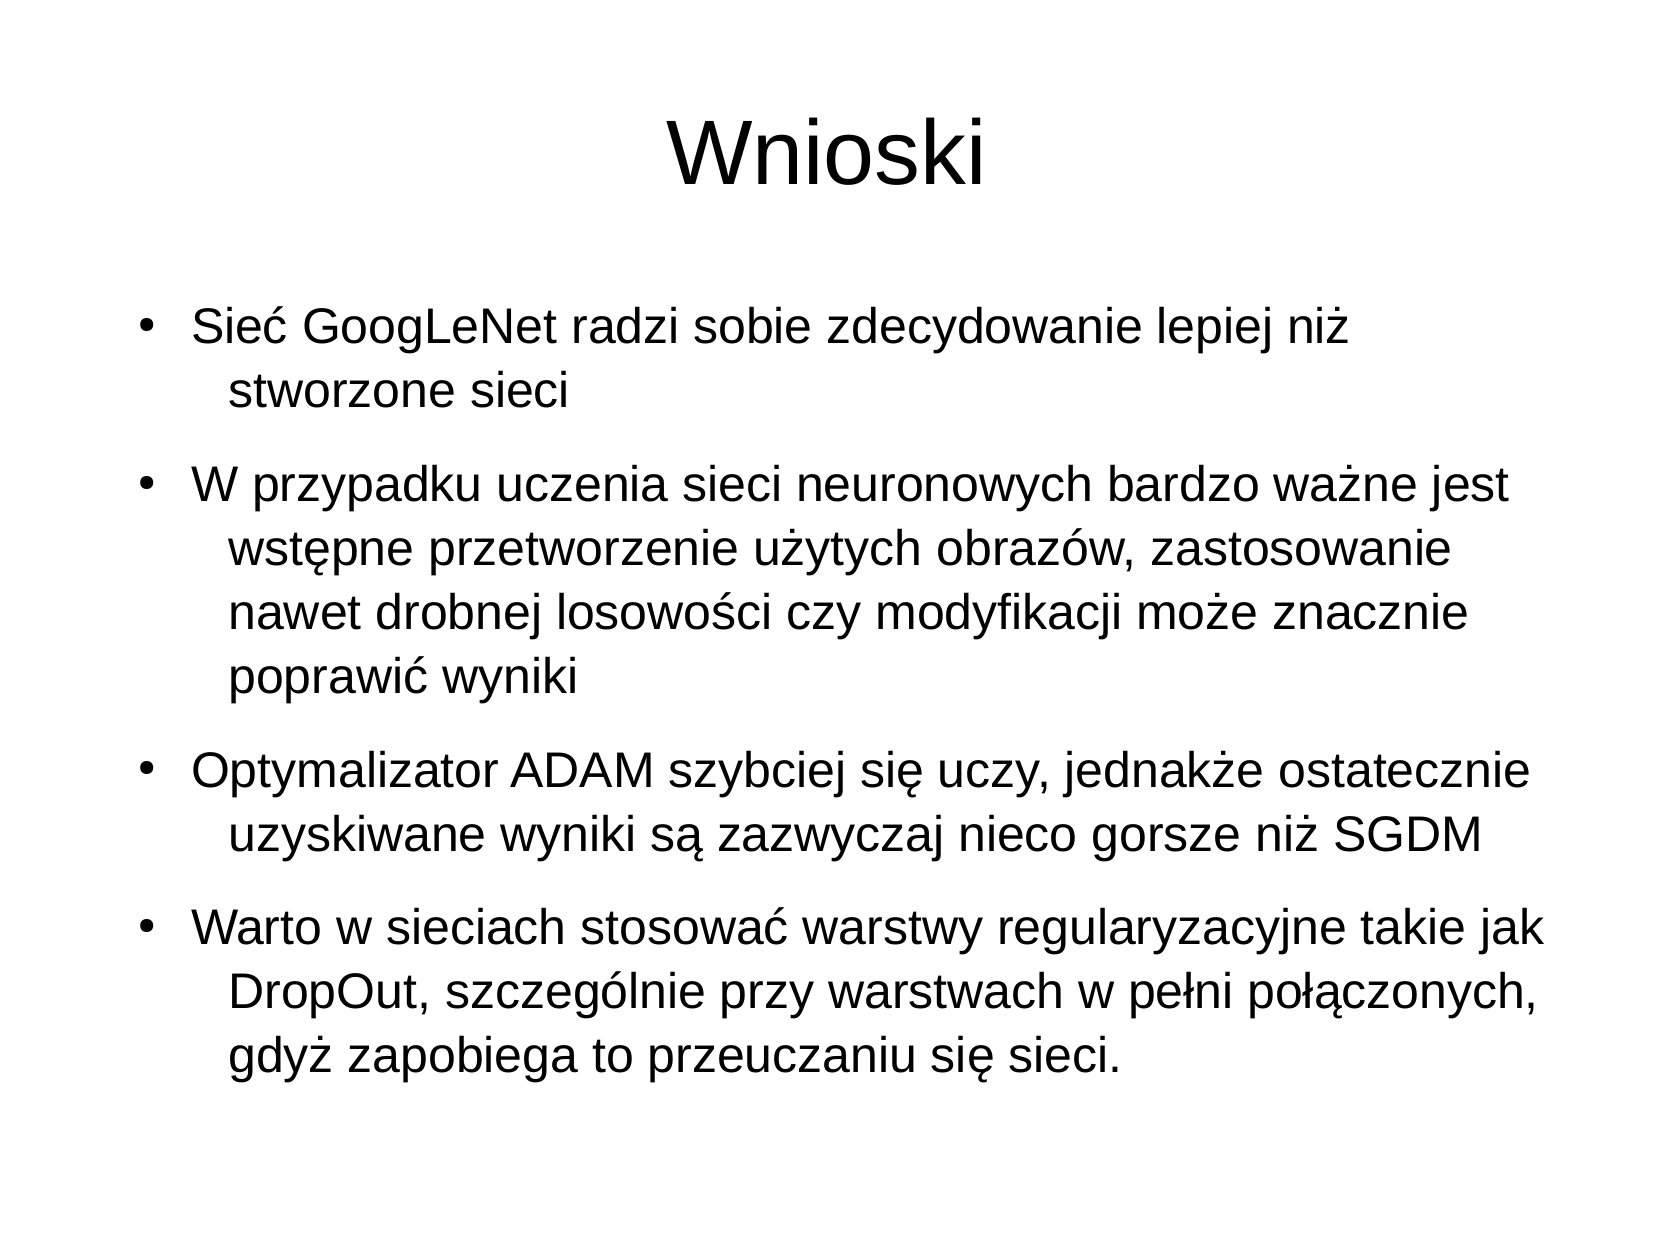

# Wnioski
Sieć GoogLeNet radzi sobie zdecydowanie lepiej niż stworzone sieci
W przypadku uczenia sieci neuronowych bardzo ważne jest wstępne przetworzenie użytych obrazów, zastosowanie nawet drobnej losowości czy modyfikacji może znacznie poprawić wyniki
Optymalizator ADAM szybciej się uczy, jednakże ostatecznie uzyskiwane wyniki są zazwyczaj nieco gorsze niż SGDM
Warto w sieciach stosować warstwy regularyzacyjne takie jak DropOut, szczególnie przy warstwach w pełni połączonych, gdyż zapobiega to przeuczaniu się sieci.